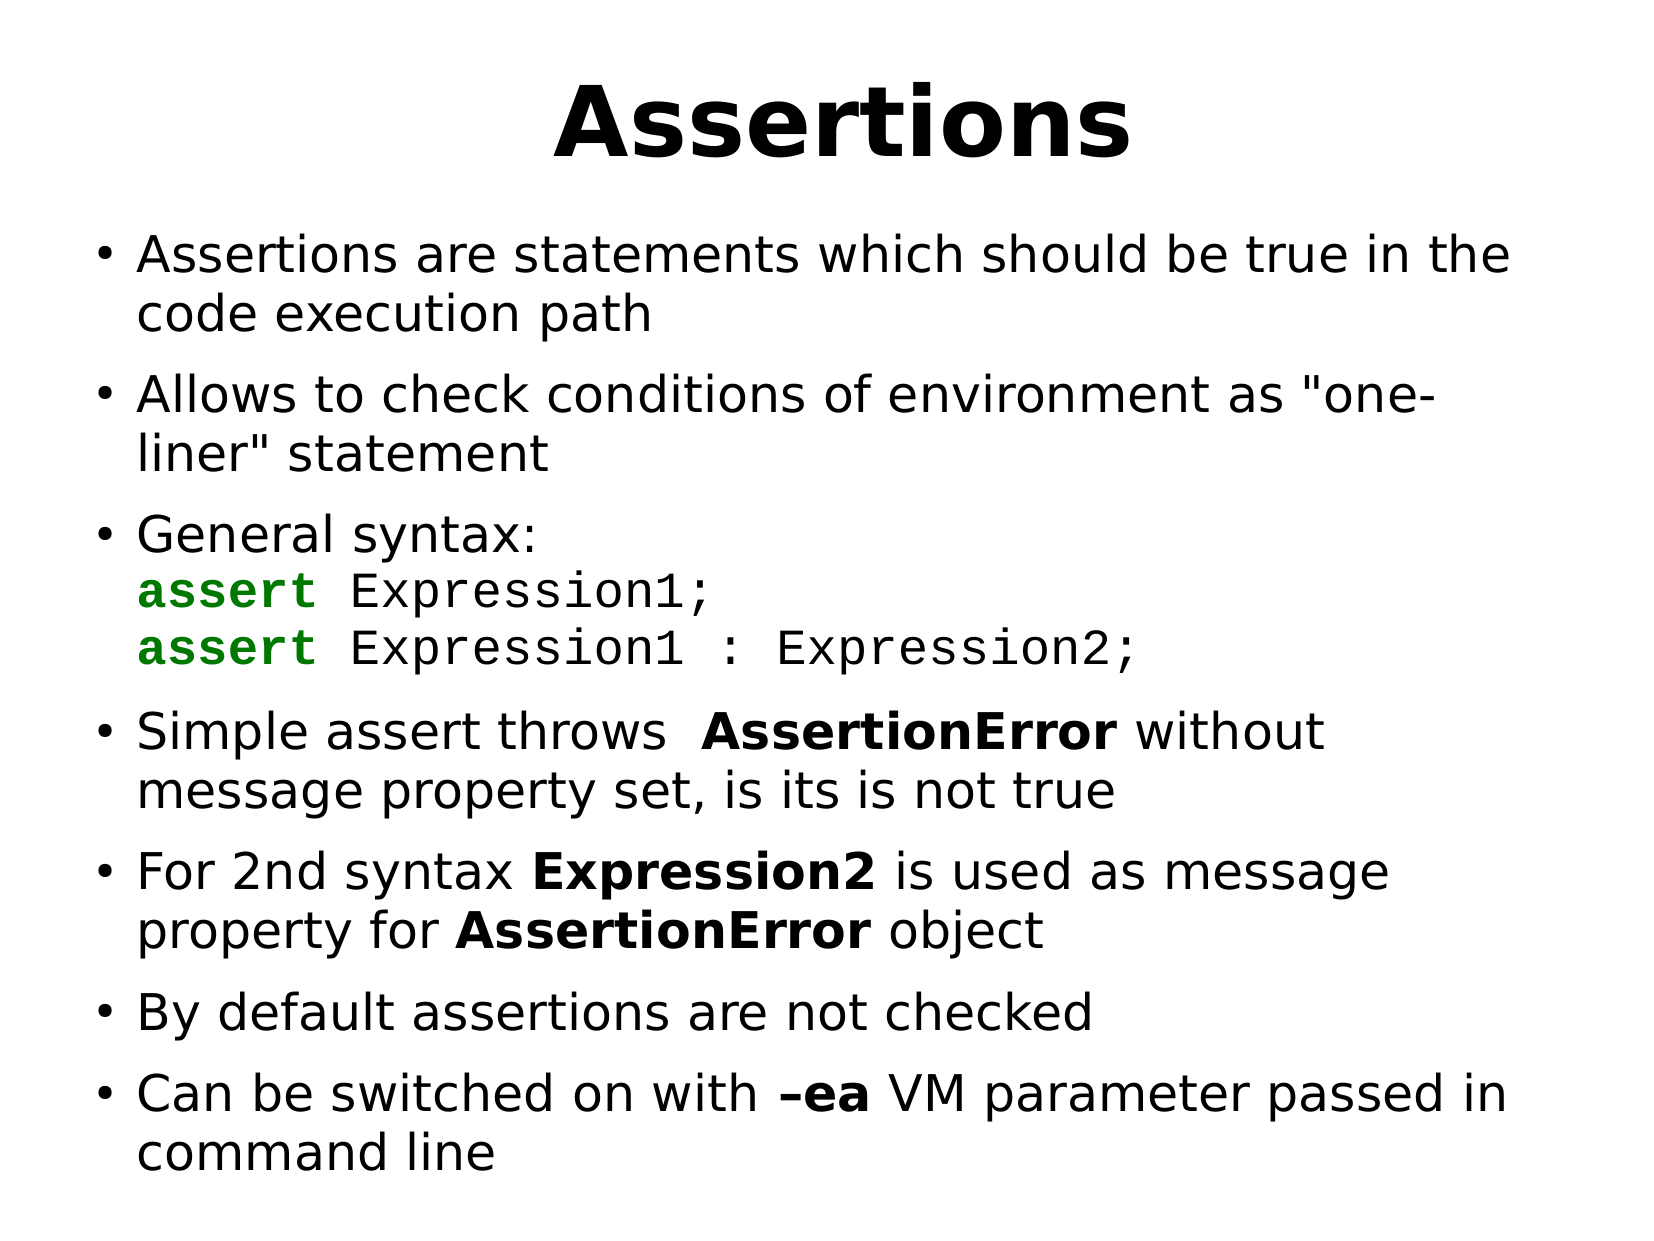

# Assertions
Assertions are statements which should be true in the code execution path
Allows to check conditions of environment as "one-liner" statement
General syntax:
assert Expression1;
assert Expression1 : Expression2;
Simple assert throws AssertionError without message property set, is its is not true
For 2nd syntax Expression2 is used as message property for AssertionError object
By default assertions are not checked
Can be switched on with –ea VM parameter passed in command line